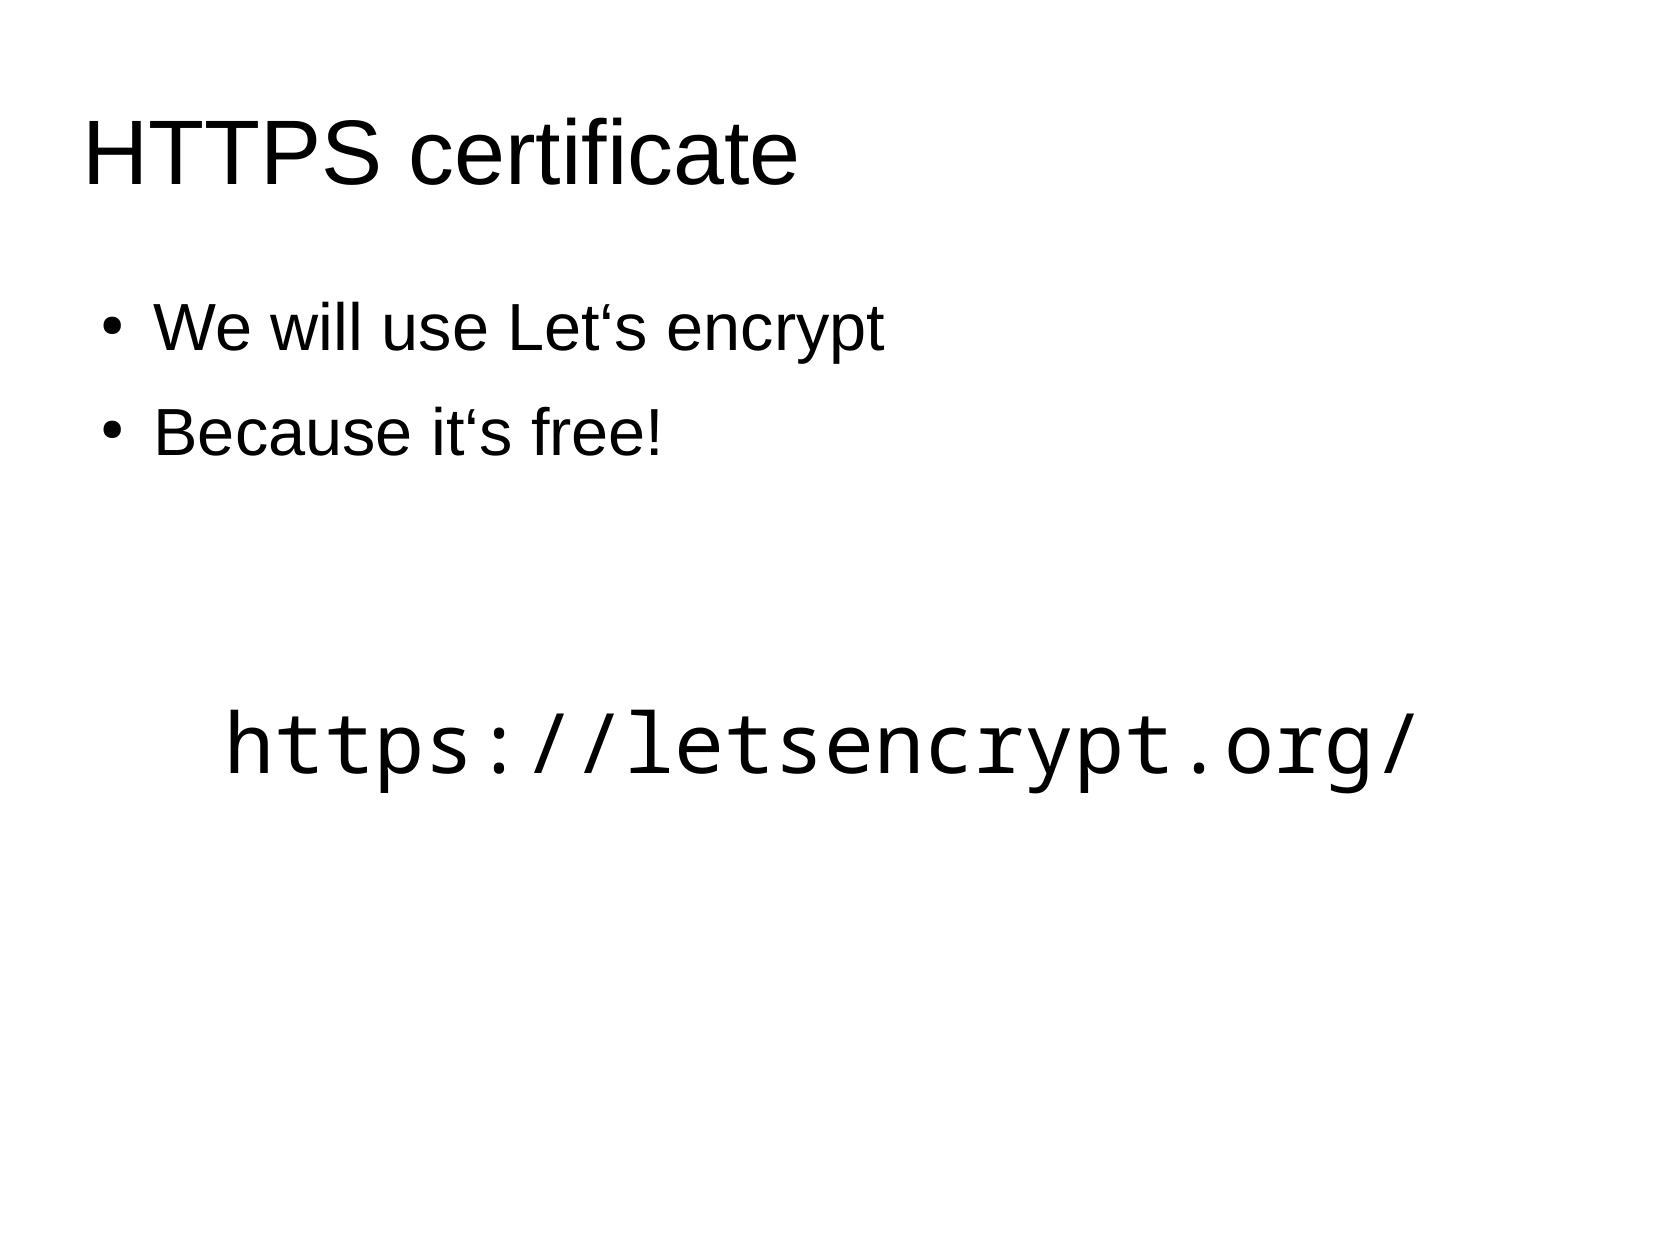

# HTTPS certificate
We will use Let‘s encrypt
Because it‘s free!
https://letsencrypt.org/